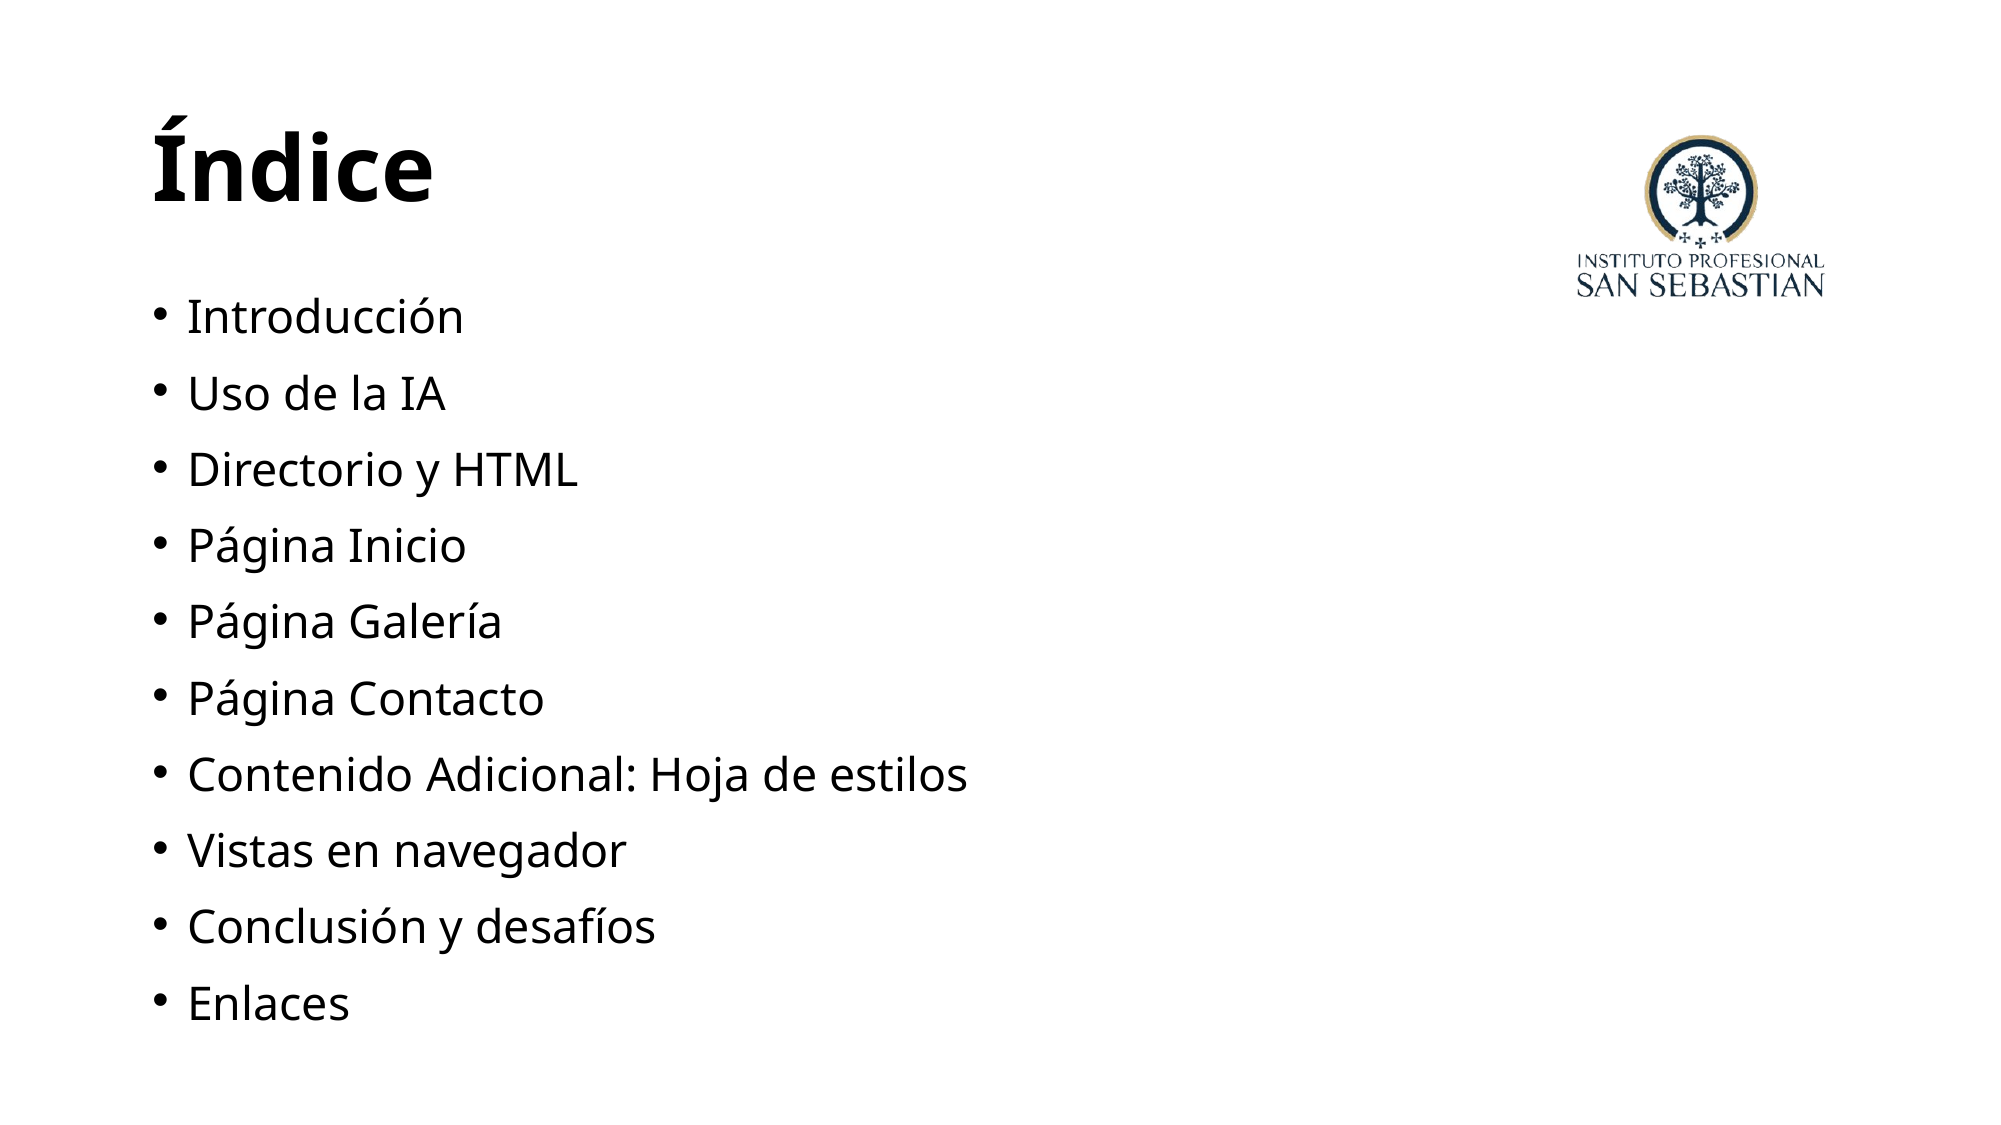

# Índice
Introducción
Uso de la IA
Directorio y HTML
Página Inicio
Página Galería
Página Contacto
Contenido Adicional: Hoja de estilos
Vistas en navegador
Conclusión y desafíos
Enlaces